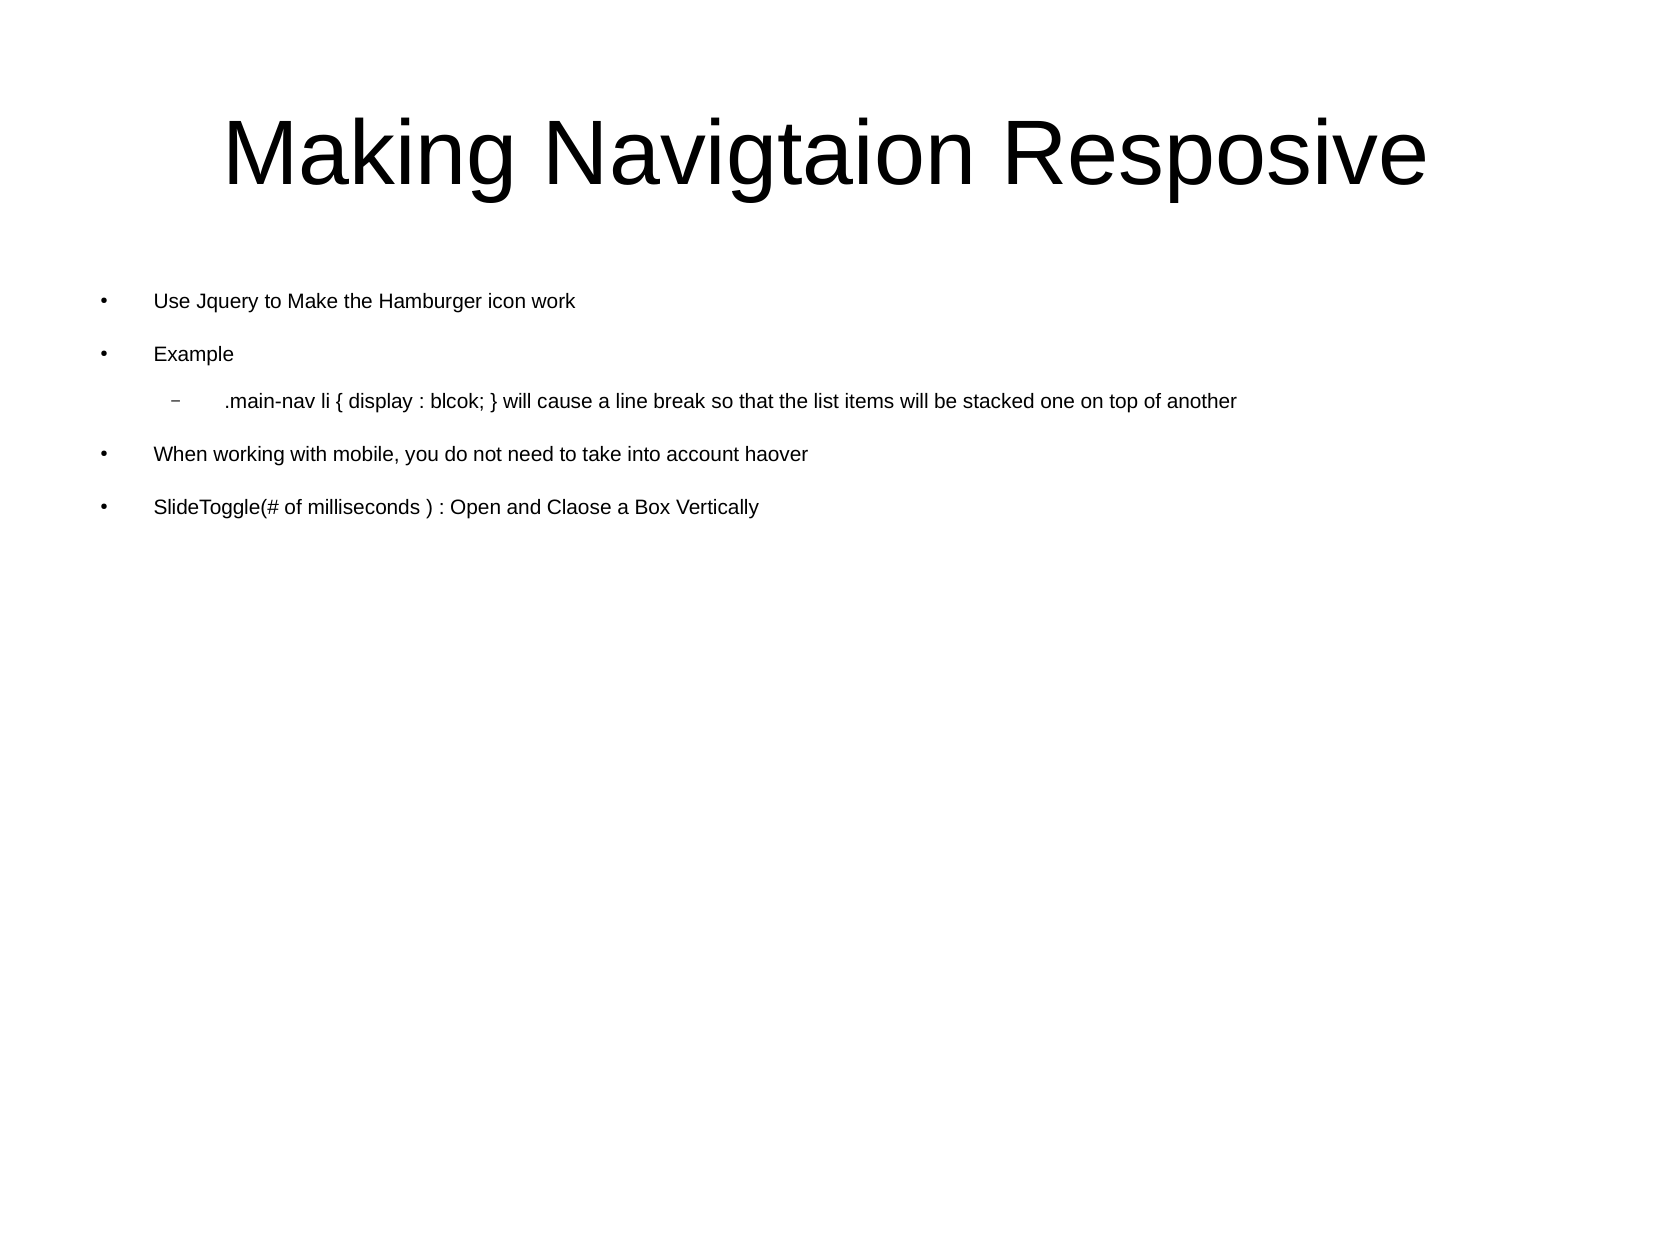

# Making Navigtaion Resposive
Use Jquery to Make the Hamburger icon work
Example
.main-nav li { display : blcok; } will cause a line break so that the list items will be stacked one on top of another
When working with mobile, you do not need to take into account haover
SlideToggle(# of milliseconds ) : Open and Claose a Box Vertically